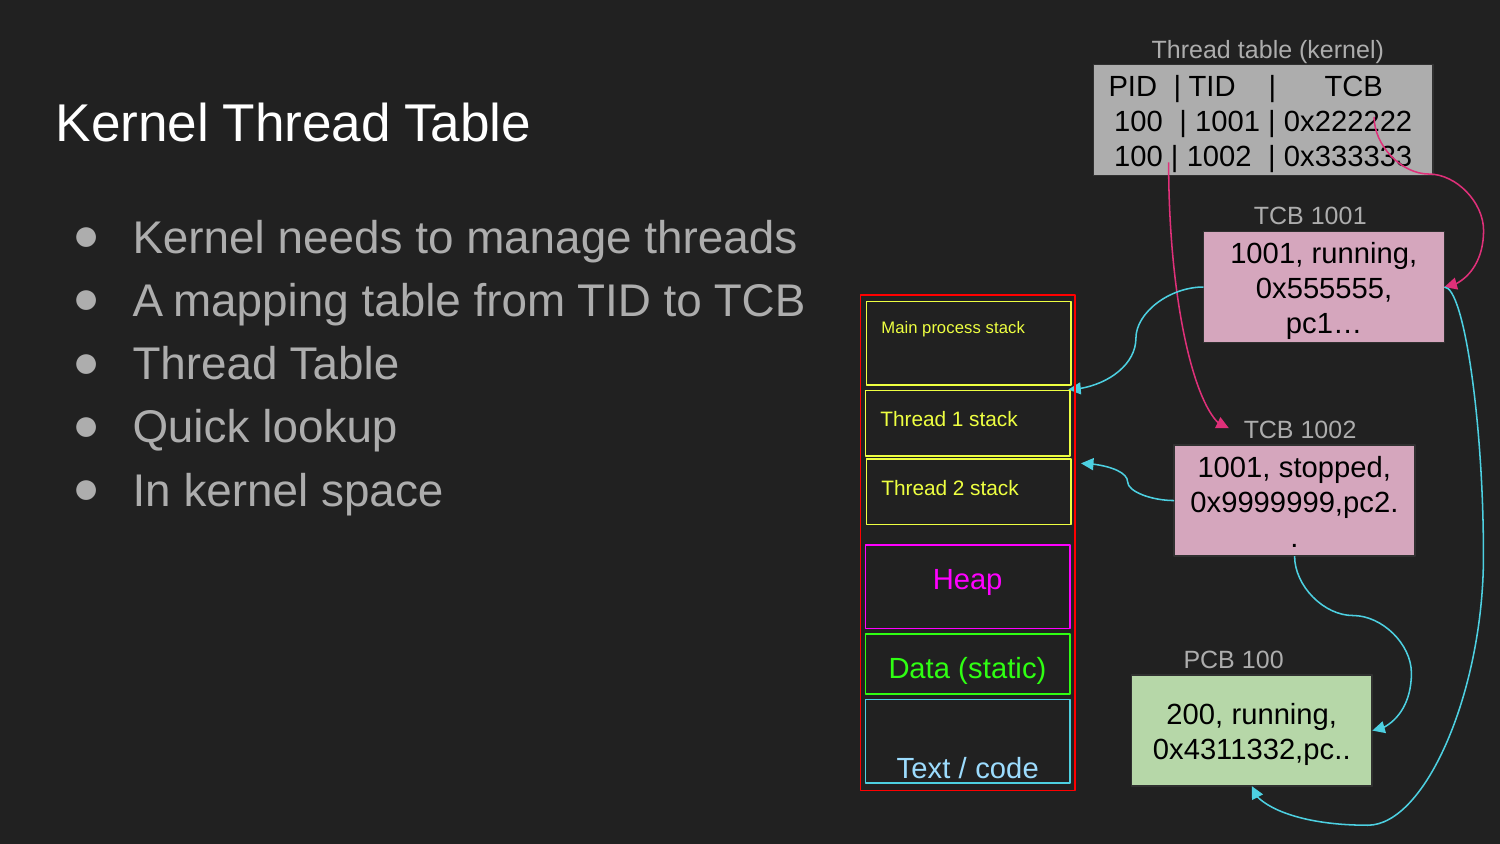

Thread table (kernel)
PID | TID | TCB
100 | 1001 | 0x222222
100 | 1002 | 0x333333
# Kernel Thread Table
Kernel needs to manage threads
A mapping table from TID to TCB
Thread Table
Quick lookup
In kernel space
TCB 1001
1001, running,
0x555555, pc1…
Main process stack
Thread 1 stack
TCB 1002
1001, stopped,
0x9999999,pc2..
Thread 2 stack
Heap
PCB 100
Data (static)
200, running,
0x4311332,pc..
Text / code